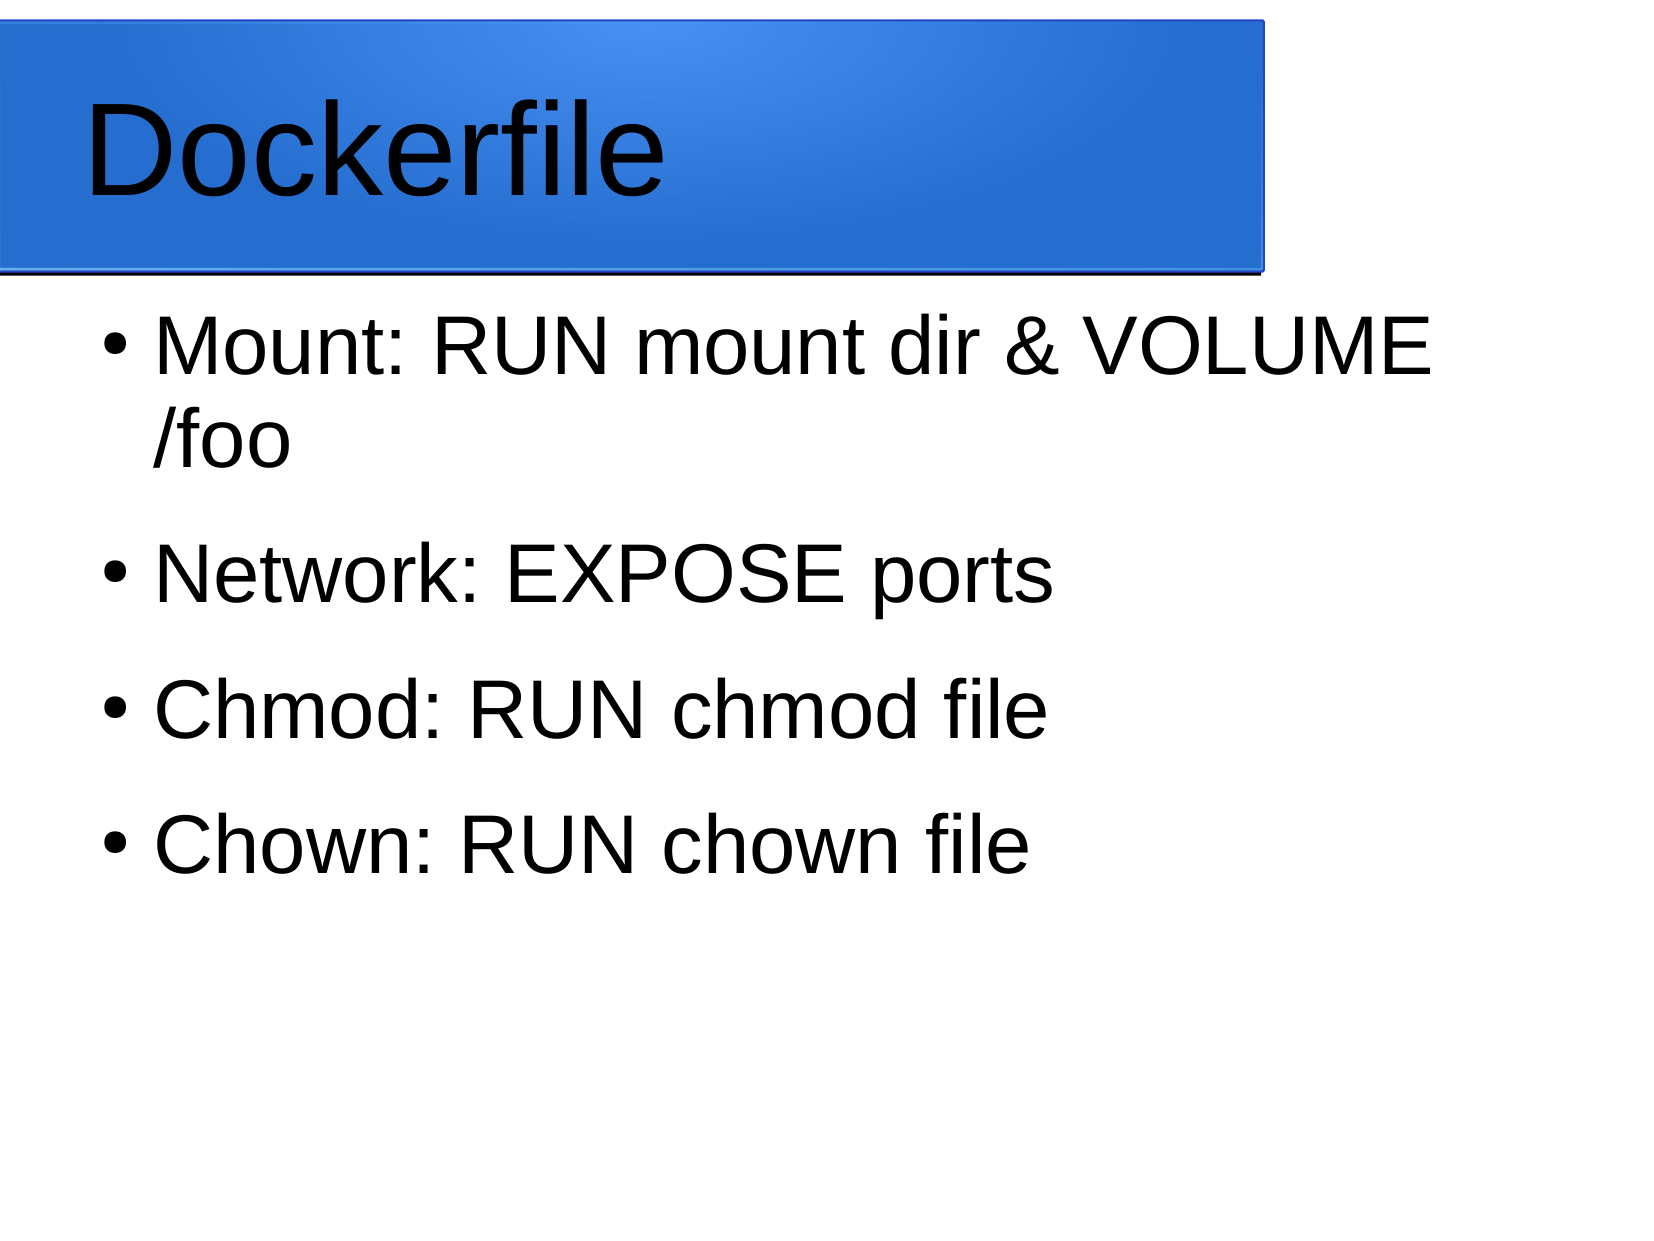

# Dockerfile
Mount: RUN mount dir & VOLUME /foo
Network: EXPOSE ports
Chmod: RUN chmod file
Chown: RUN chown file